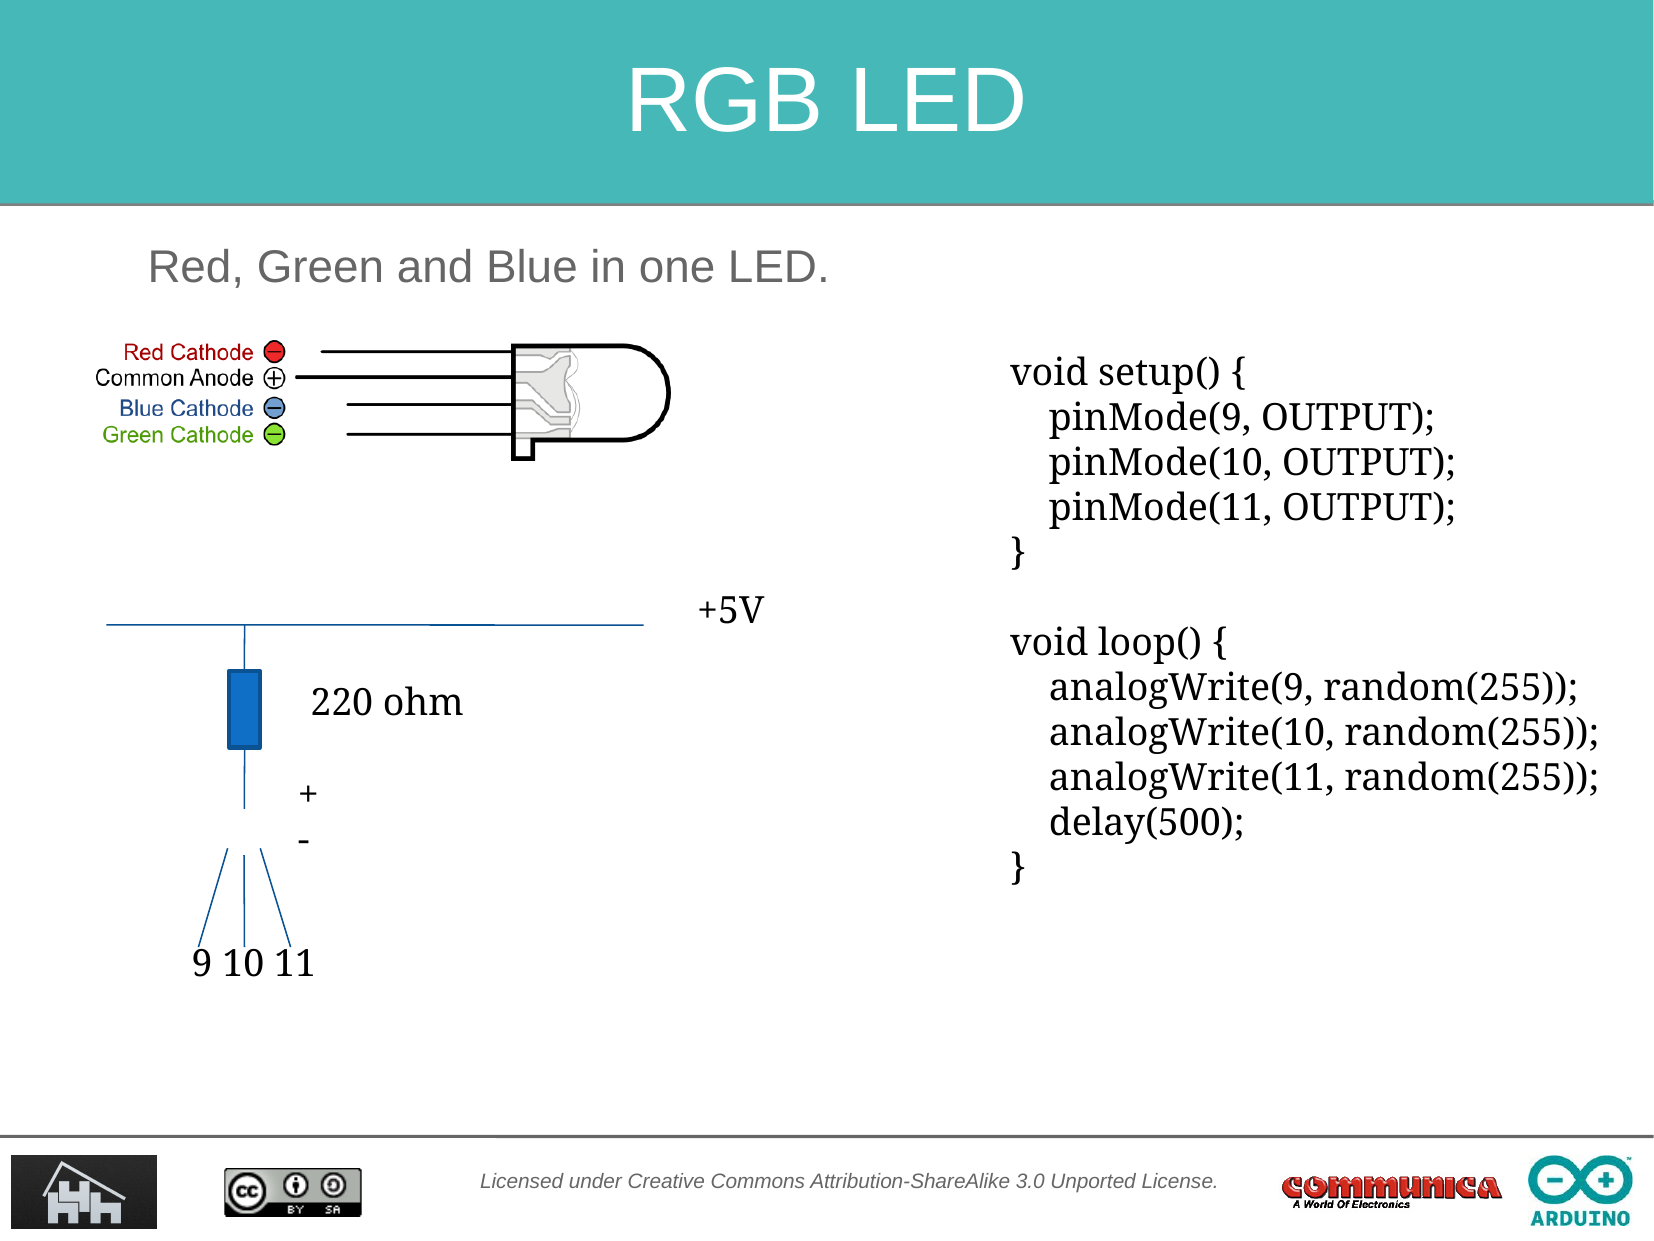

# RGB LED
Red, Green and Blue in one LED.
void setup() {
 pinMode(9, OUTPUT);
 pinMode(10, OUTPUT);
 pinMode(11, OUTPUT);
}
void loop() {
 analogWrite(9, random(255));
 analogWrite(10, random(255));
 analogWrite(11, random(255));
 delay(500);
}
+5V
220 ohm
+
-
9 10 11